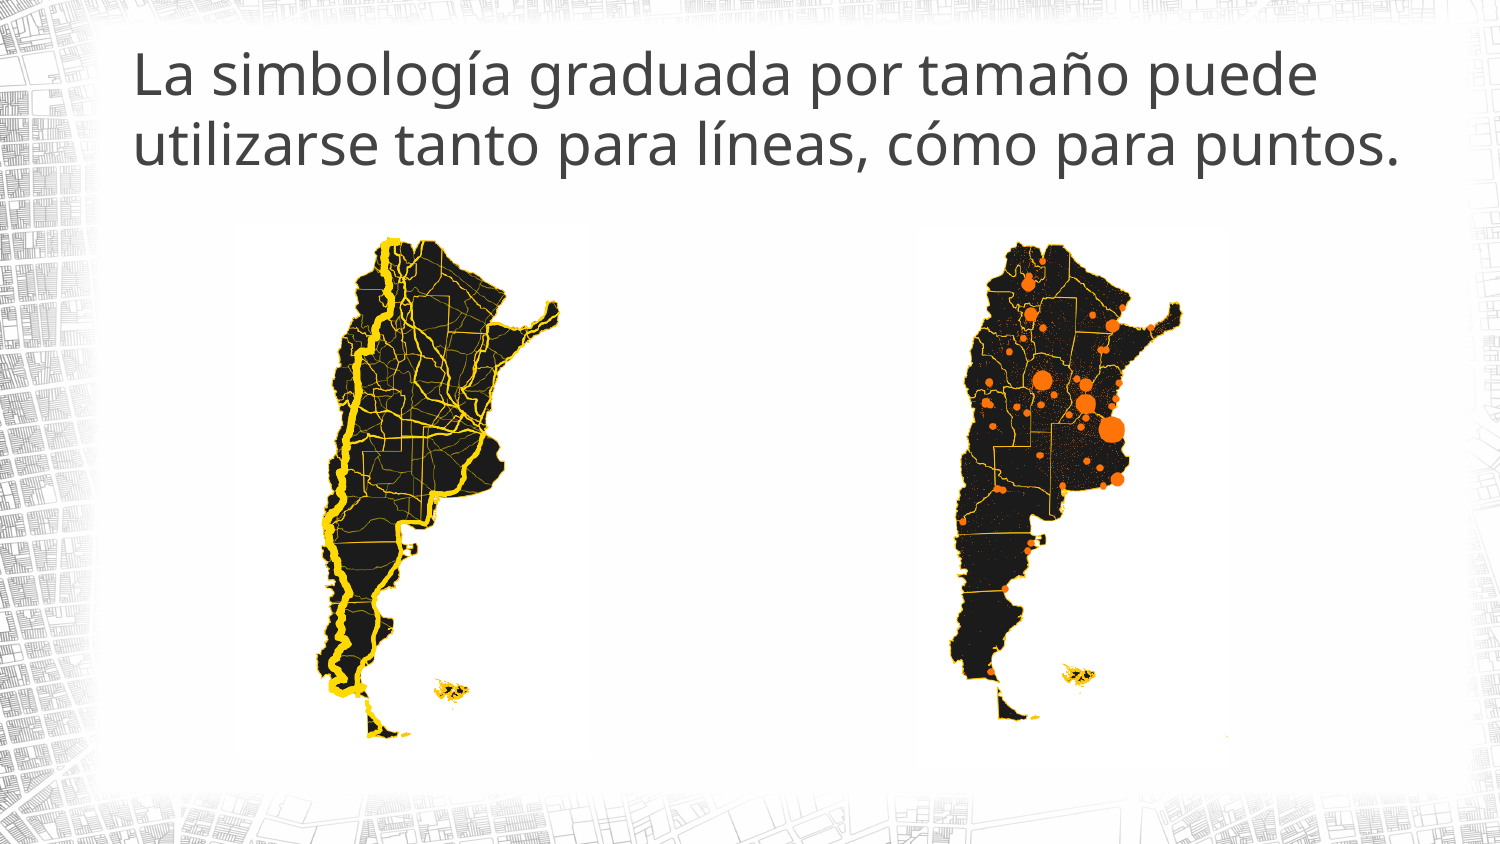

La simbología graduada por tamaño puede utilizarse tanto para líneas, cómo para puntos.